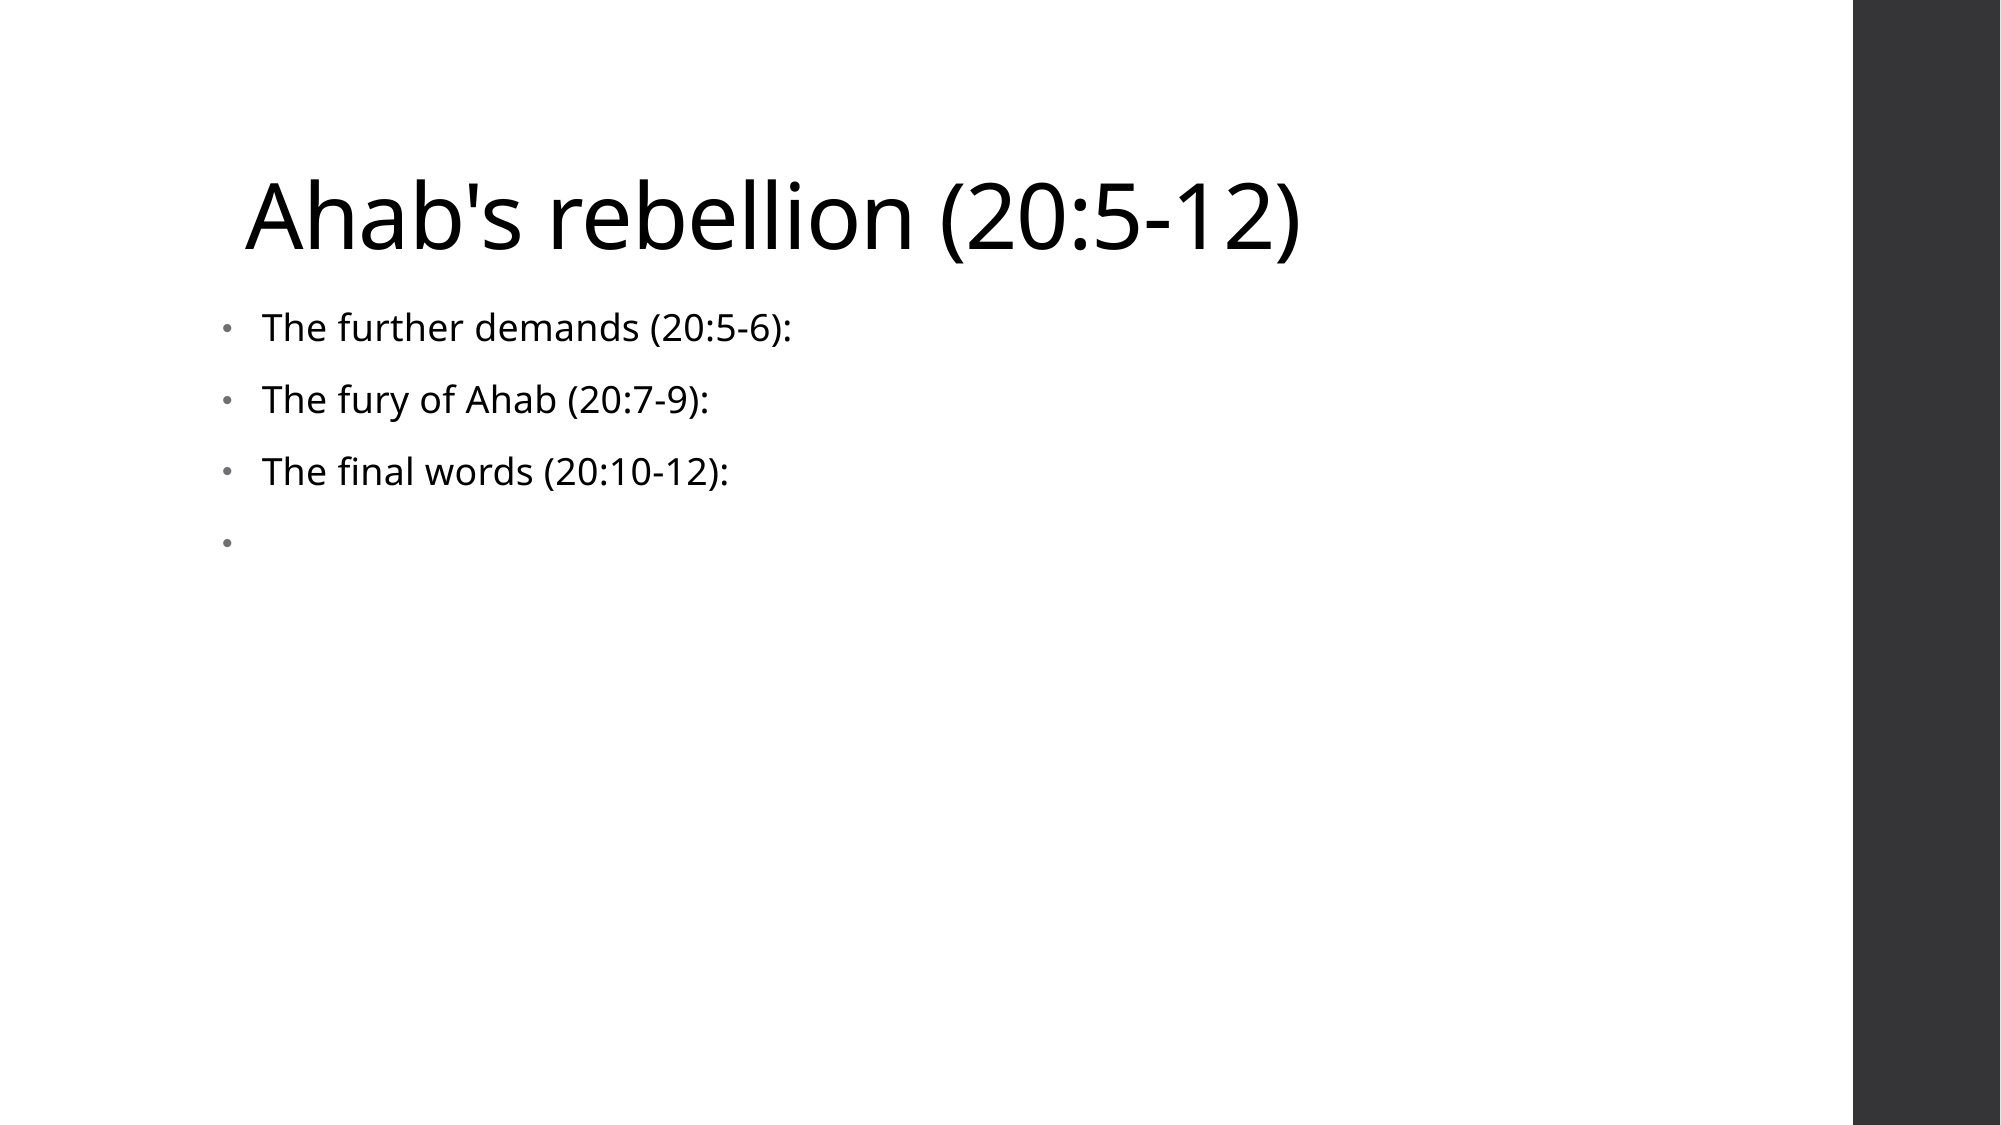

# Ahab's rebellion (20:5-12)
 The further demands (20:5-6):
 The fury of Ahab (20:7-9):
 The final words (20:10-12):